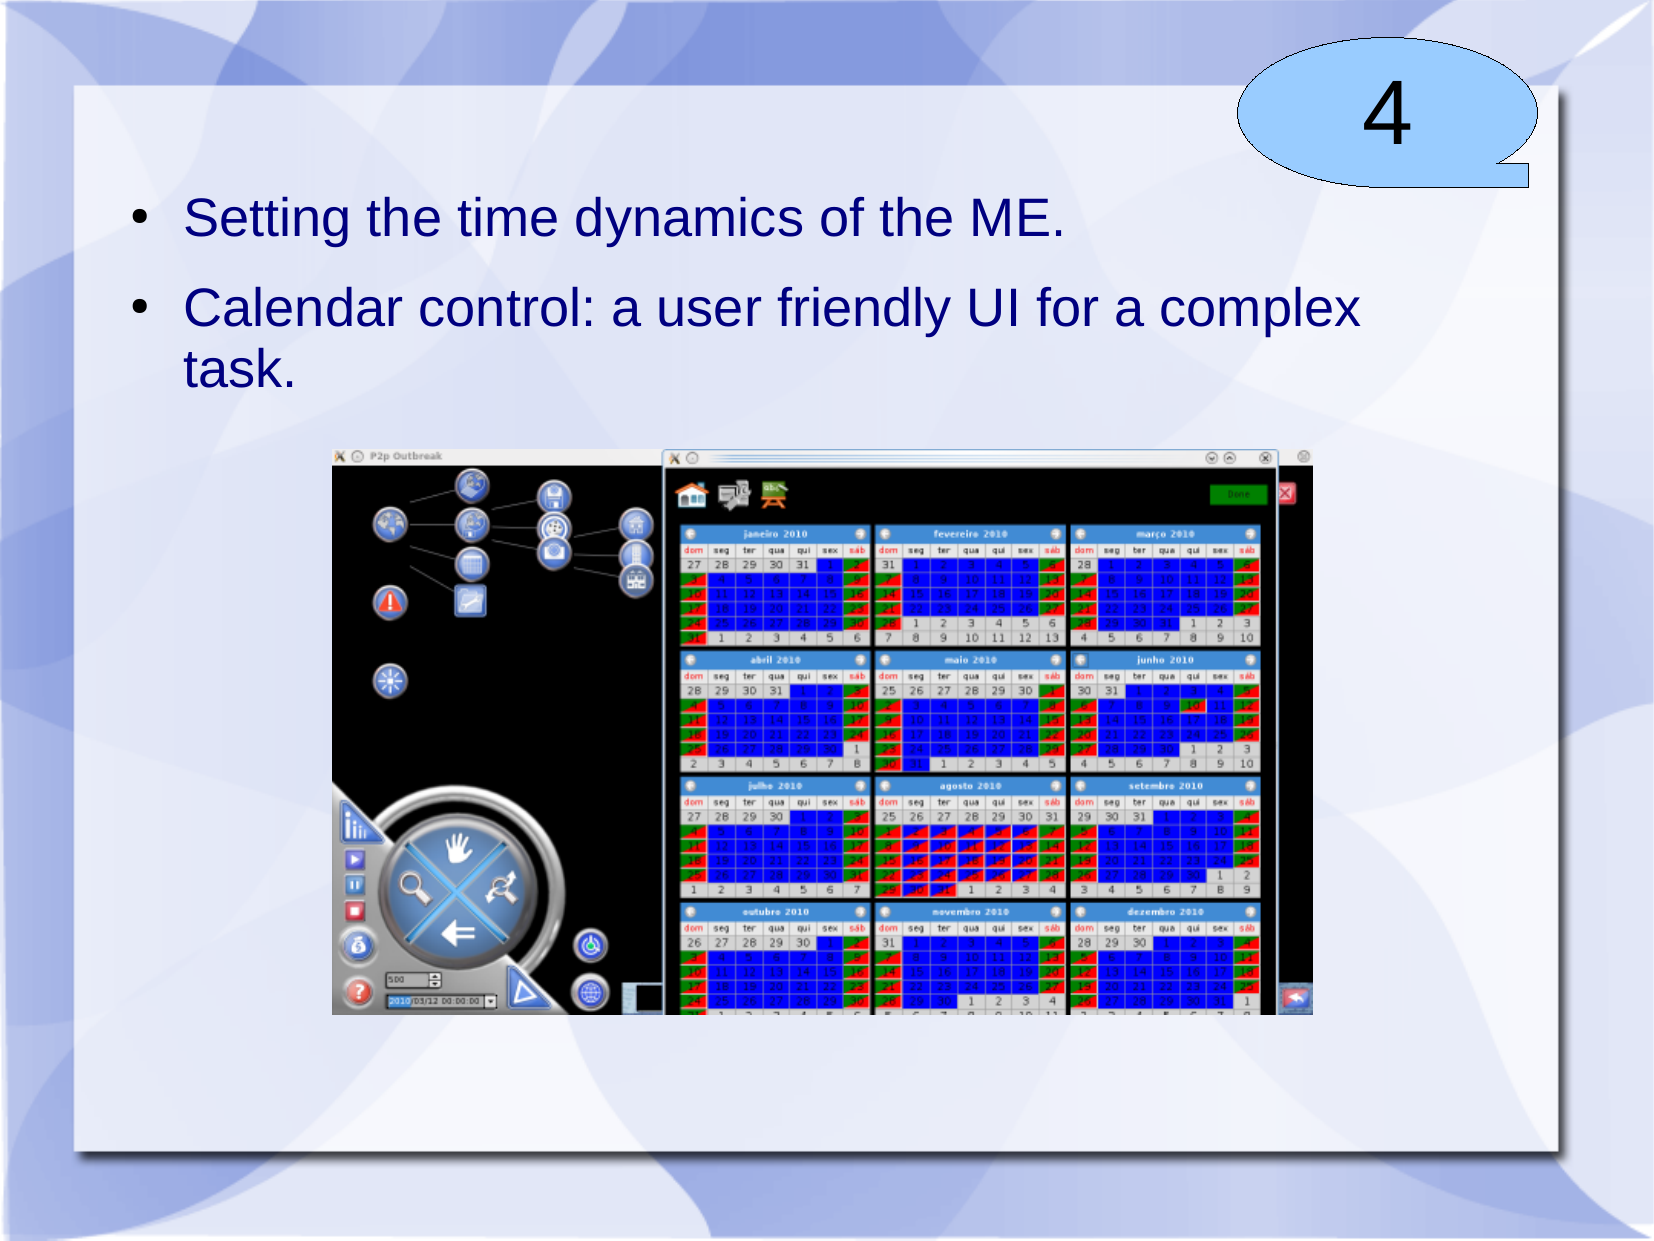

4
# Setting the time dynamics of the ME.
Calendar control: a user friendly UI for a complex task.